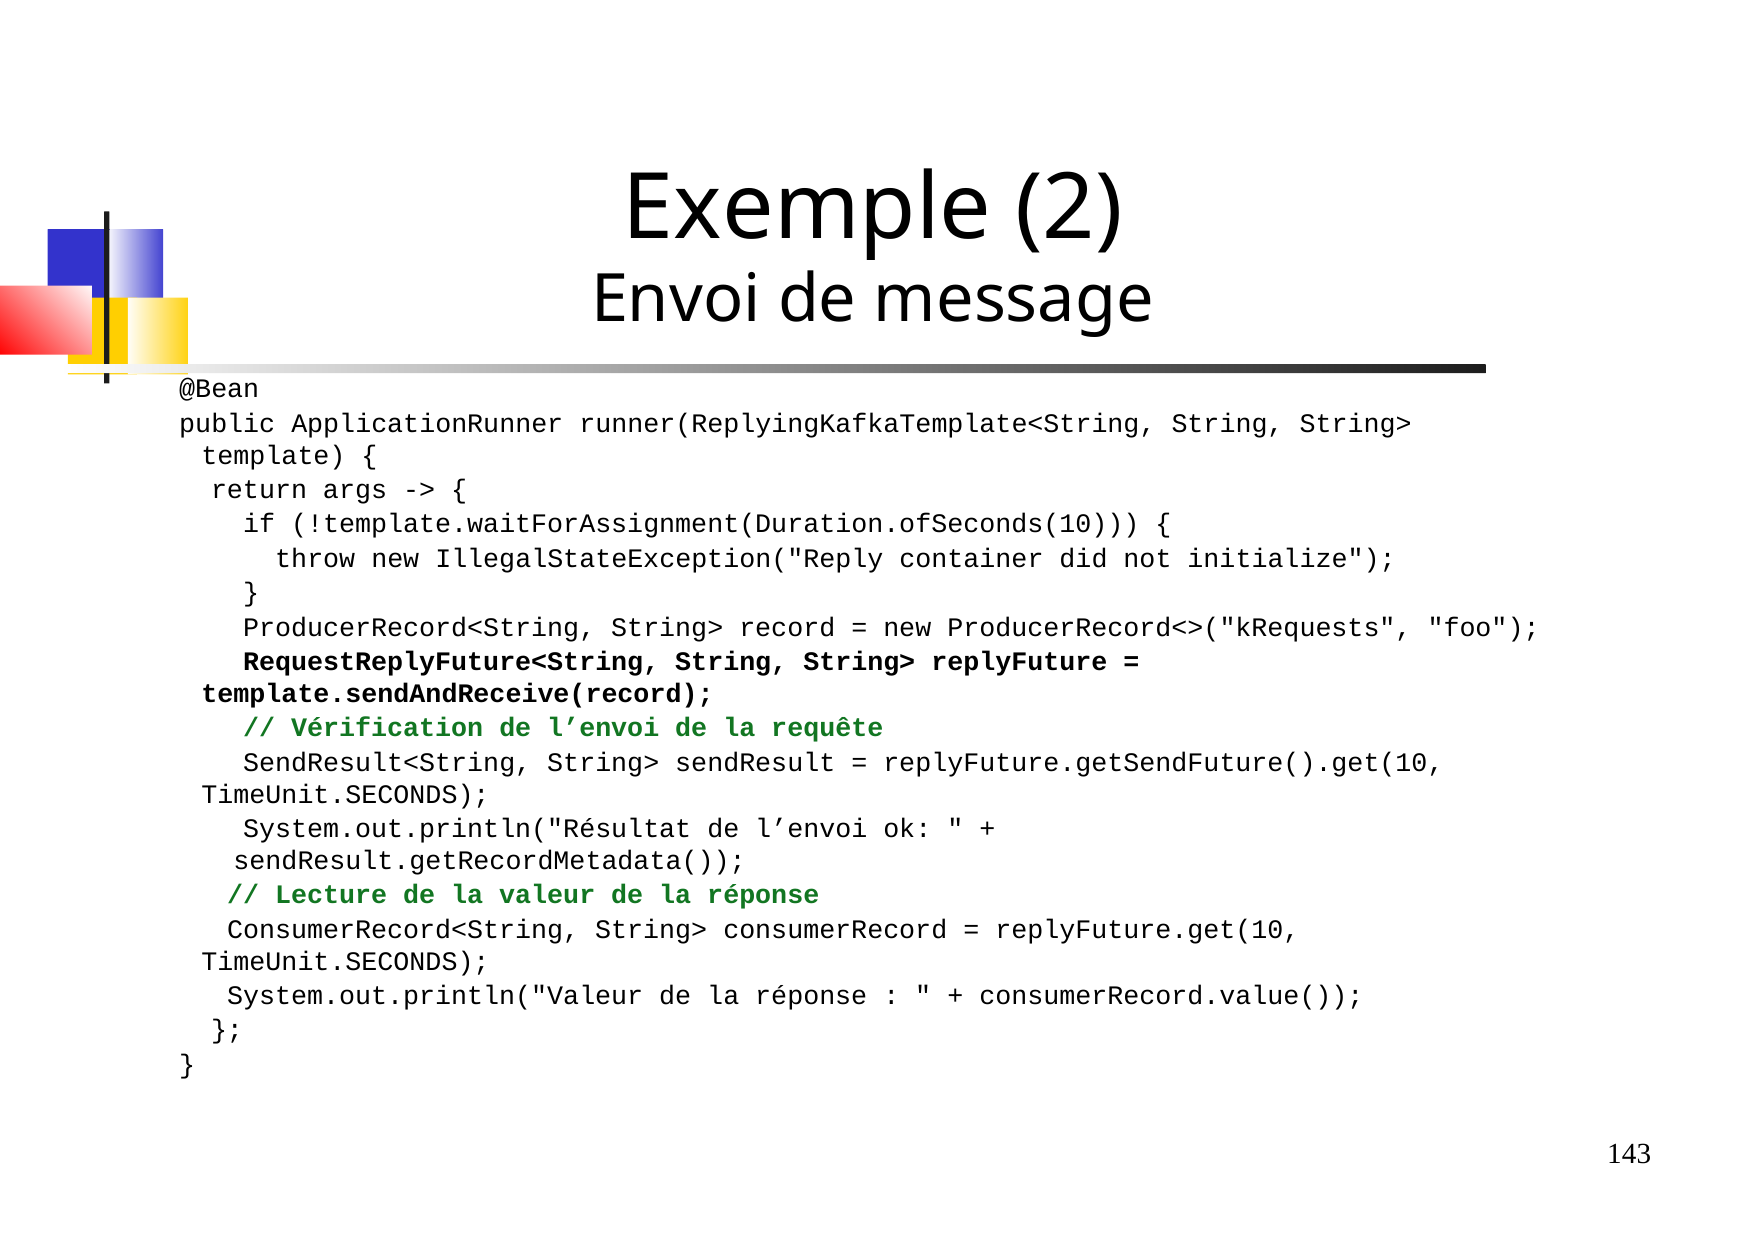

# Exemple (2) Envoi de message
@Bean
public ApplicationRunner runner(ReplyingKafkaTemplate<String, String, String> template) {
 return args -> {
 if (!template.waitForAssignment(Duration.ofSeconds(10))) {
 throw new IllegalStateException("Reply container did not initialize");
 }
 ProducerRecord<String, String> record = new ProducerRecord<>("kRequests", "foo");
 RequestReplyFuture<String, String, String> replyFuture =
template.sendAndReceive(record);
 // Vérification de l’envoi de la requête
 SendResult<String, String> sendResult = replyFuture.getSendFuture().get(10,
TimeUnit.SECONDS);
 System.out.println("Résultat de l’envoi ok: " +
 sendResult.getRecordMetadata());
 // Lecture de la valeur de la réponse
 ConsumerRecord<String, String> consumerRecord = replyFuture.get(10, TimeUnit.SECONDS);
 System.out.println("Valeur de la réponse : " + consumerRecord.value());
 };
}